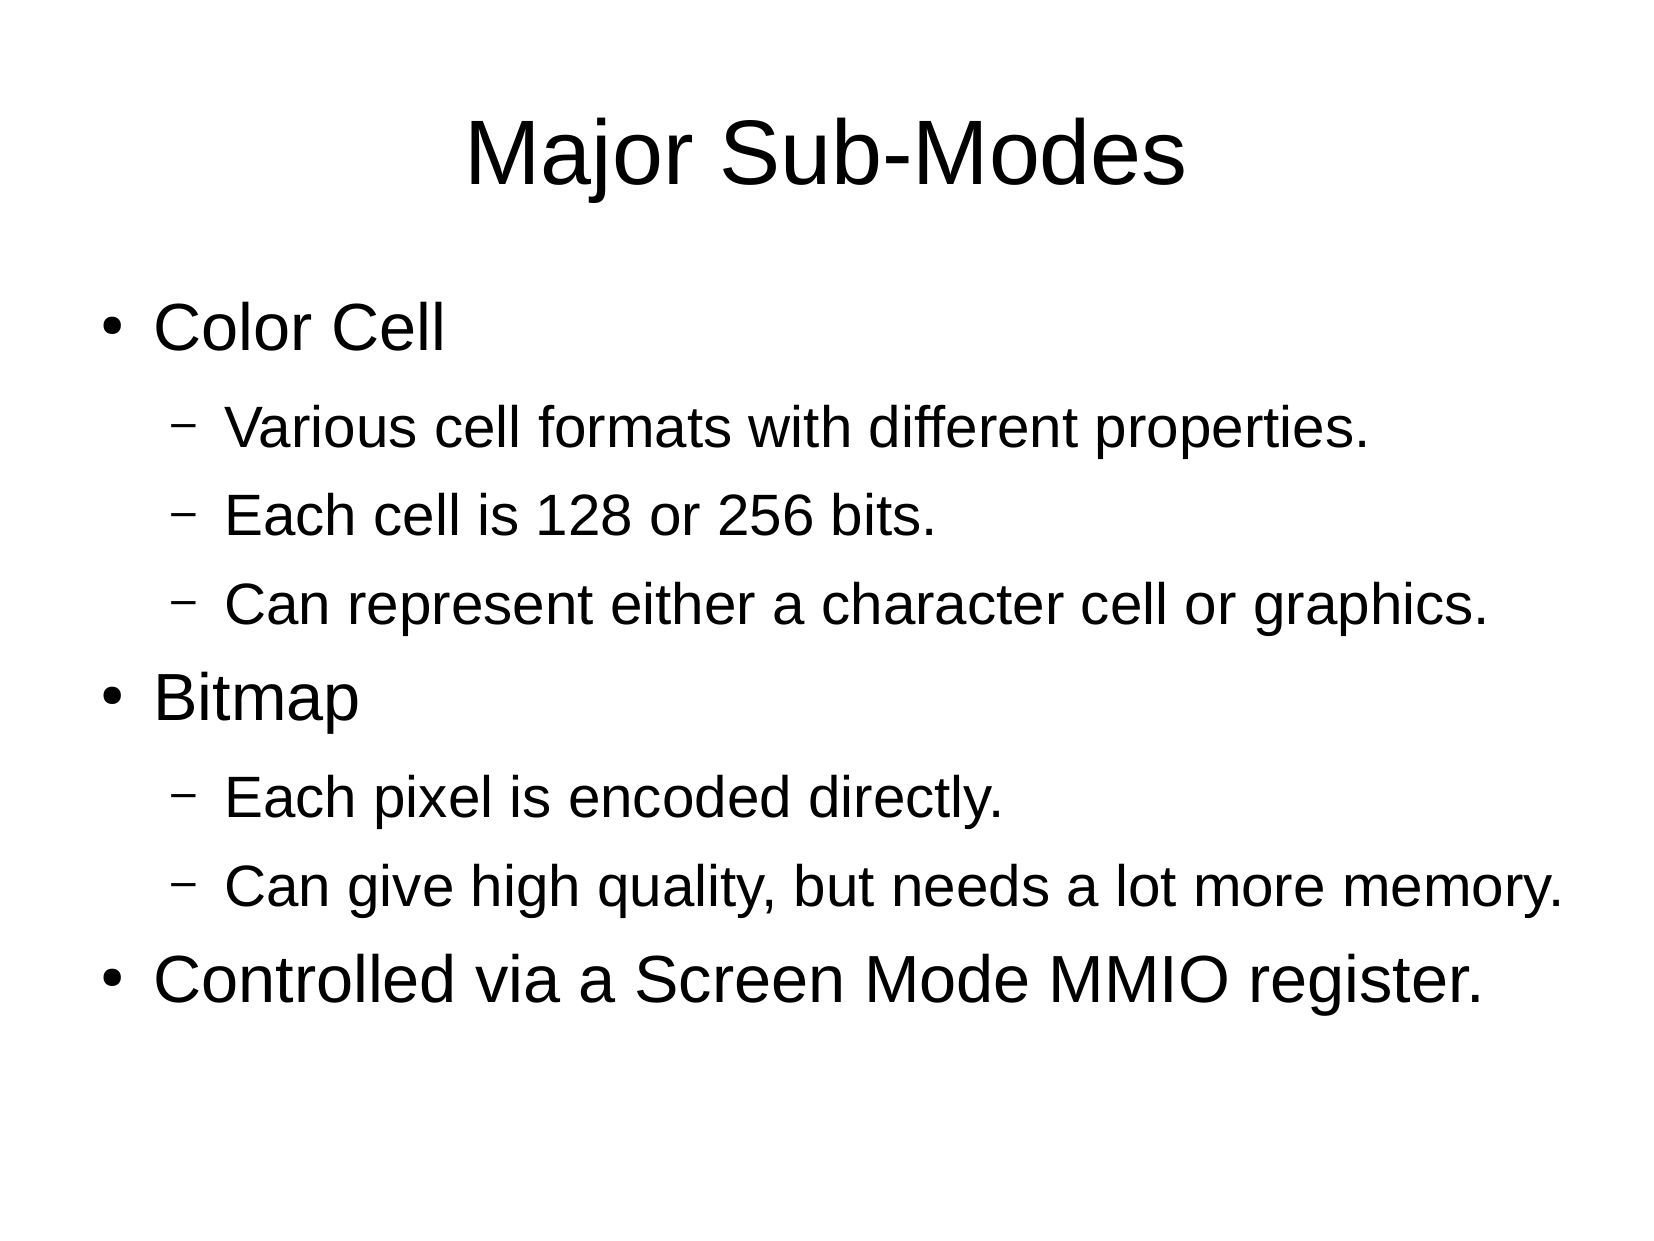

# Major Sub-Modes
Color Cell
Various cell formats with different properties.
Each cell is 128 or 256 bits.
Can represent either a character cell or graphics.
Bitmap
Each pixel is encoded directly.
Can give high quality, but needs a lot more memory.
Controlled via a Screen Mode MMIO register.